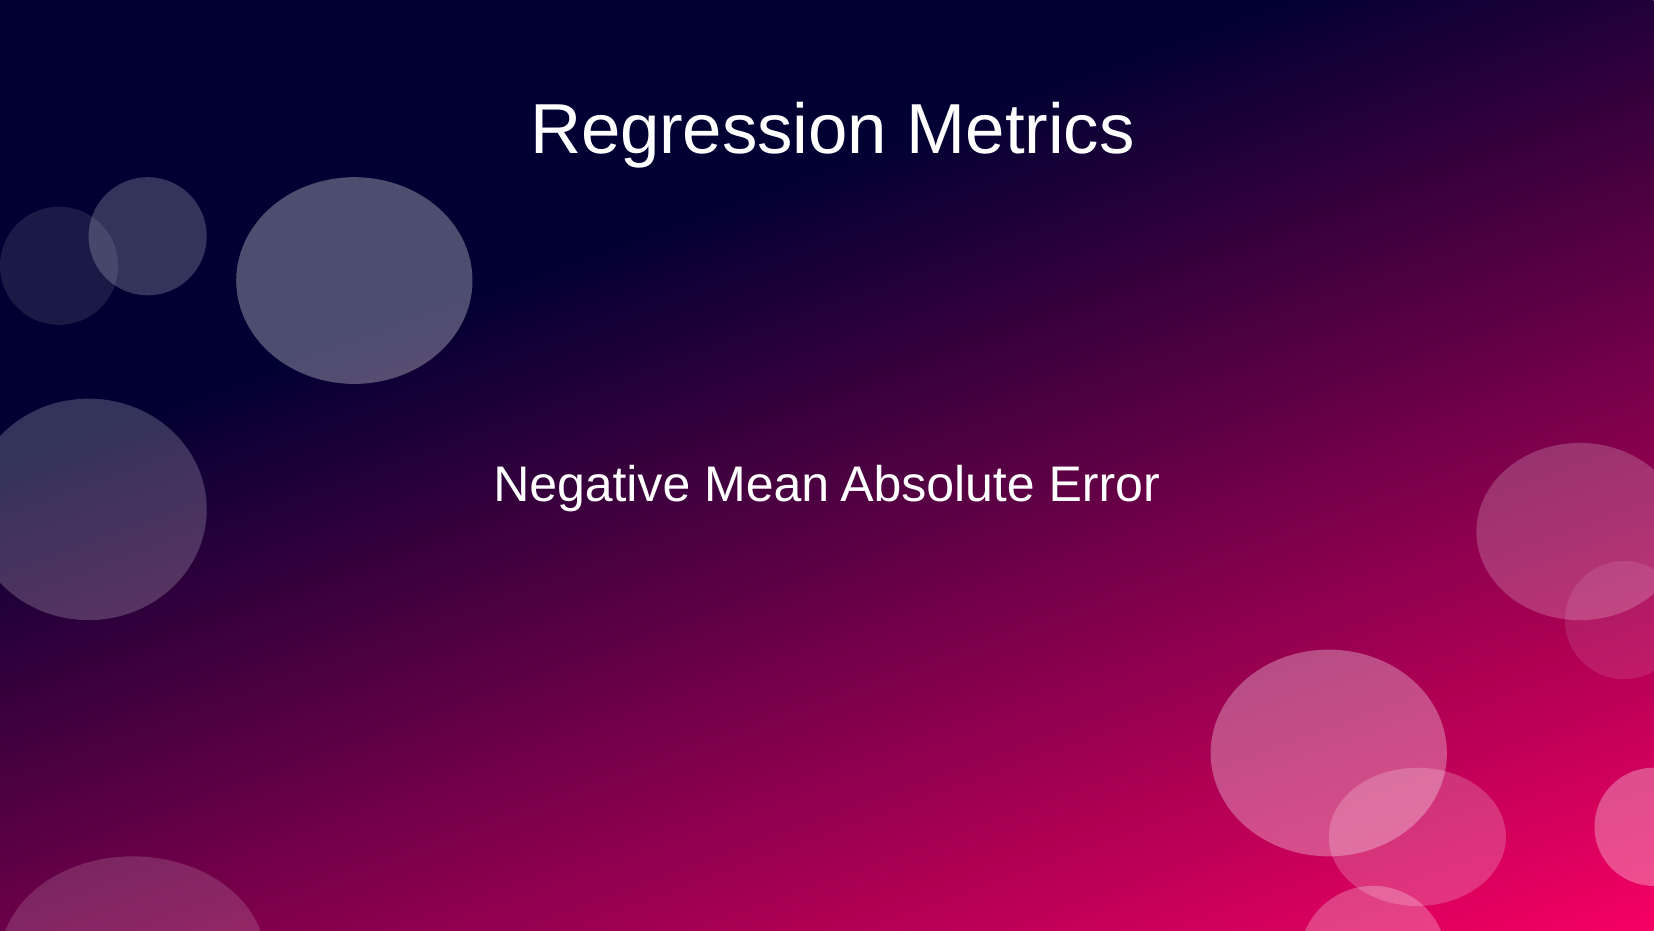

# Regression Metrics
Negative Mean Absolute Error